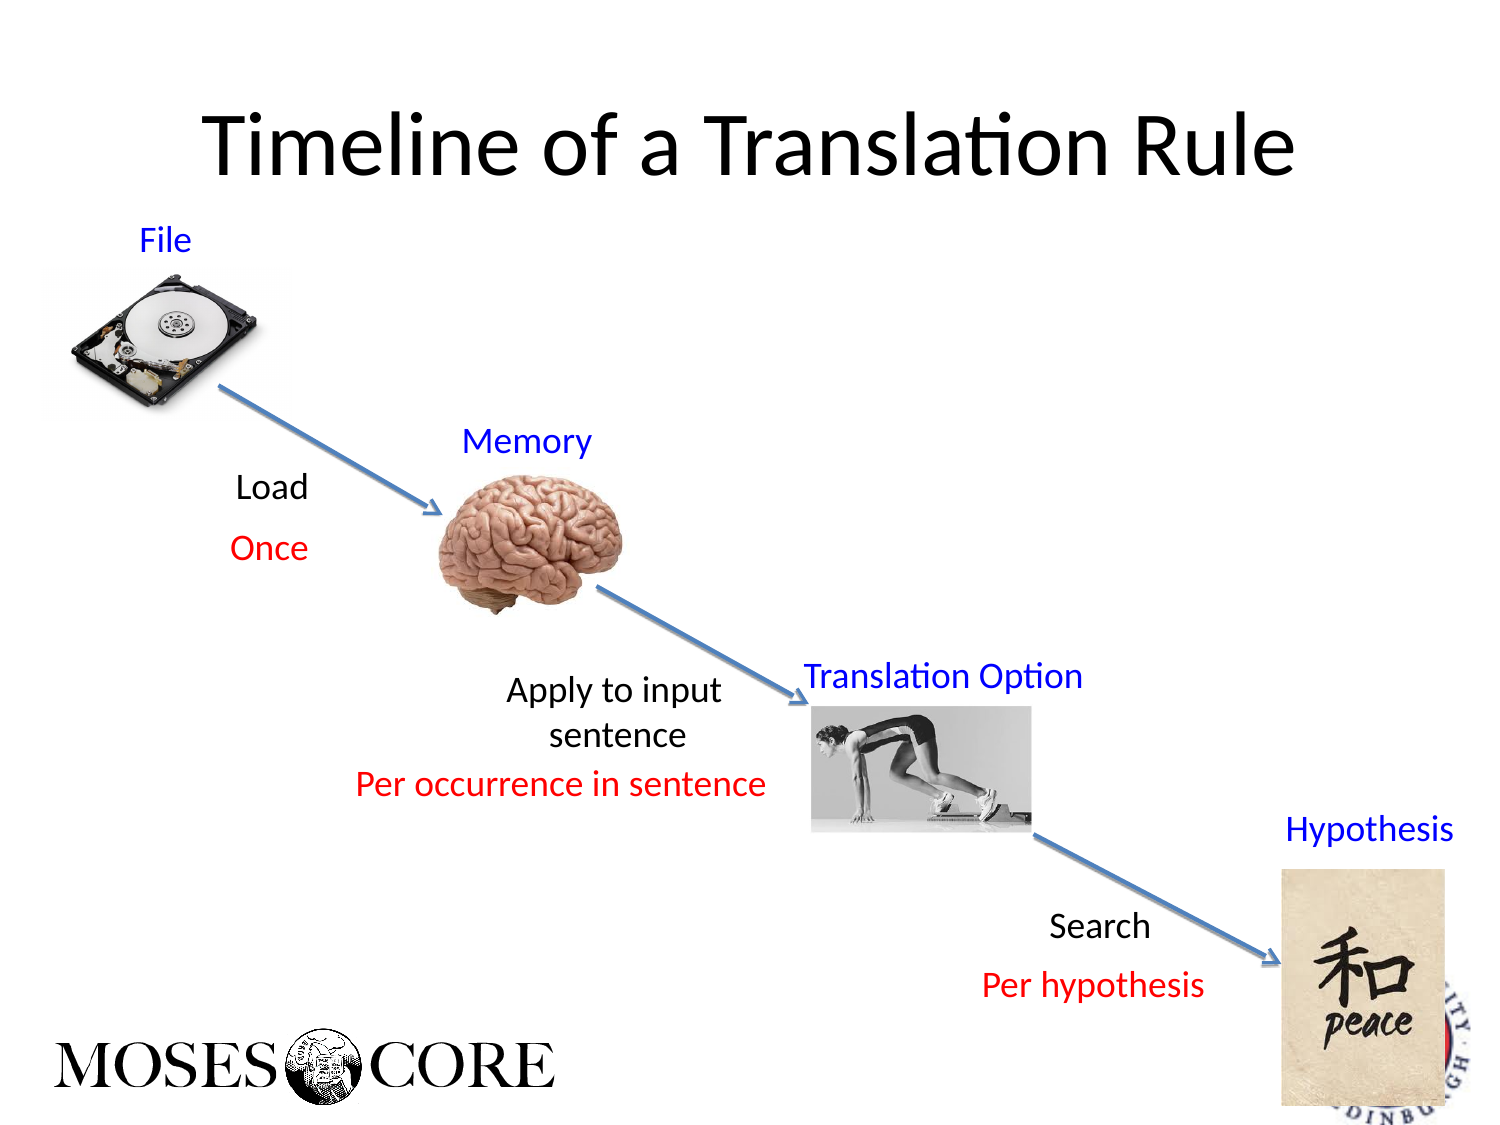

# Timeline of a Translation Rule
File
Memory
Load
Once
Translation Option
Apply to input
 sentence
Per occurrence in sentence
Hypothesis
Search
Per hypothesis